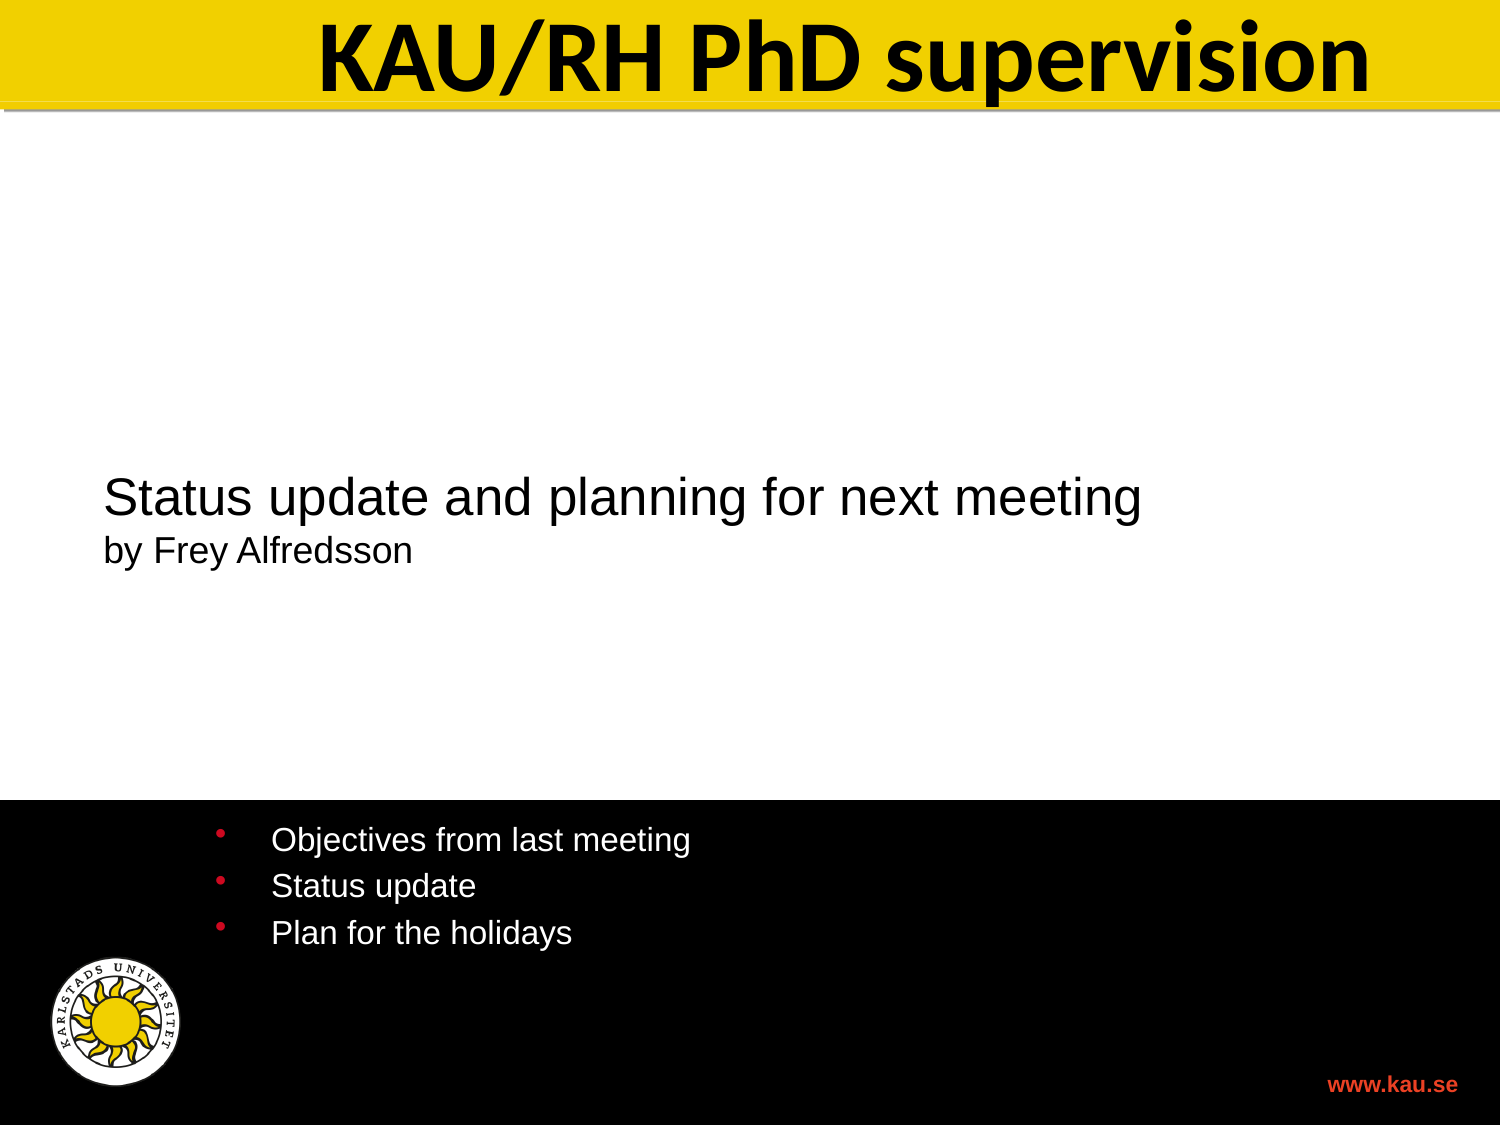

# KAU/RH PhD supervision
Status update and planning for next meeting
by Frey Alfredsson
Objectives from last meeting
Status update
Plan for the holidays